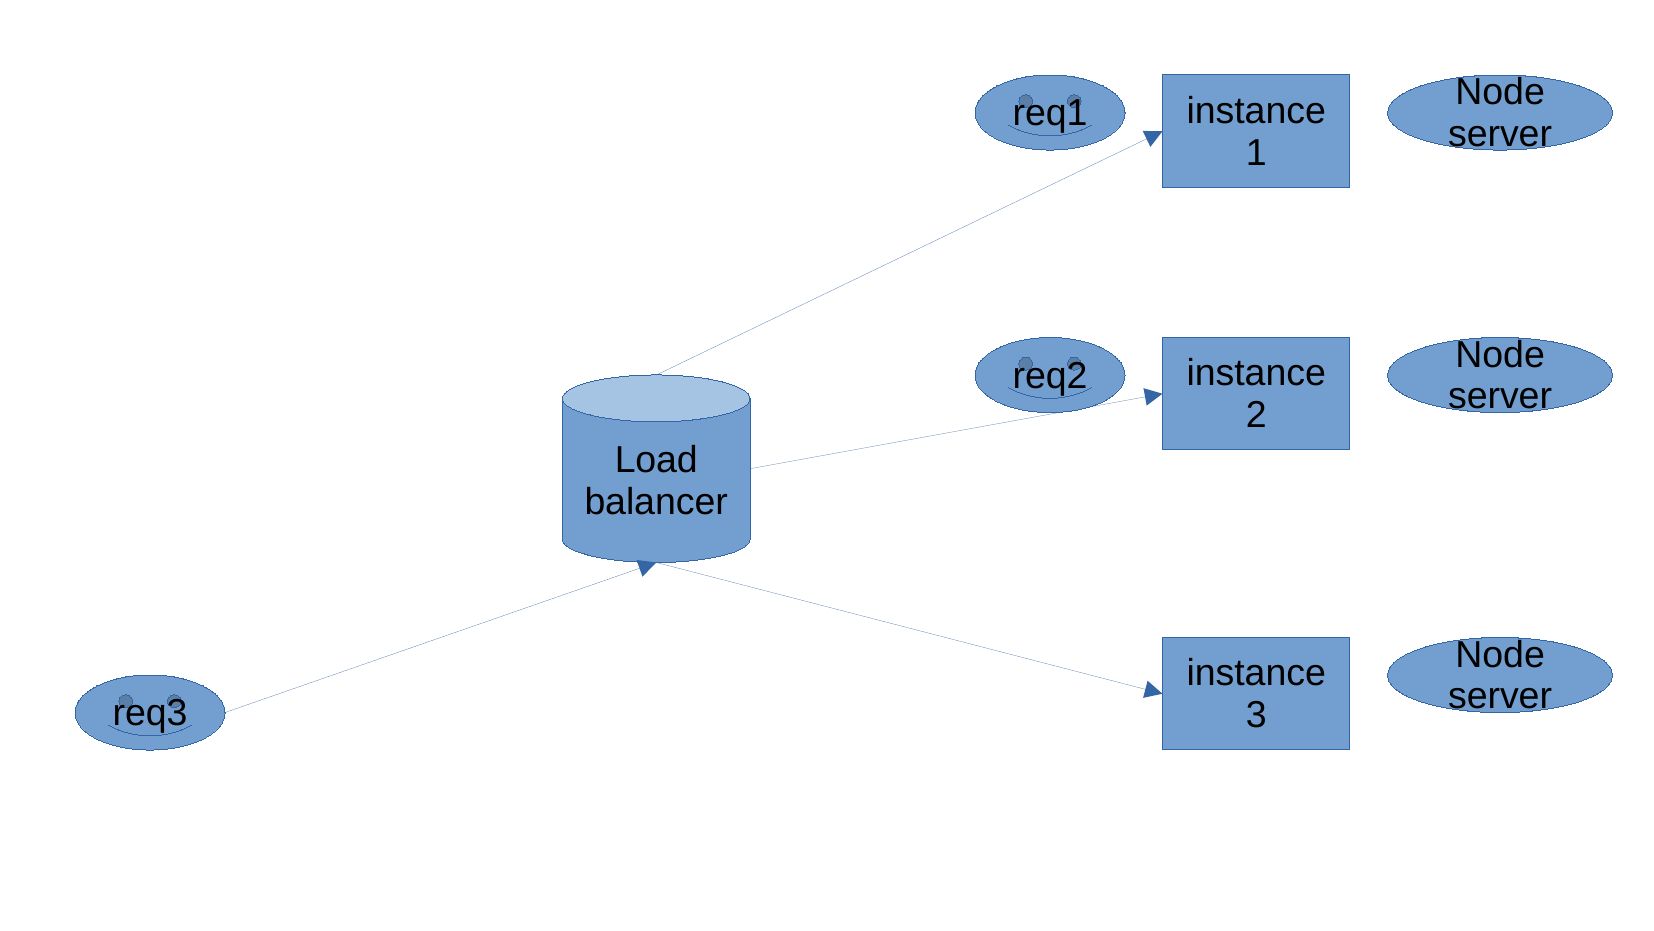

req1
instance1
Node server
req2
instance2
Node server
Load balancer
instance3
Node server
req3